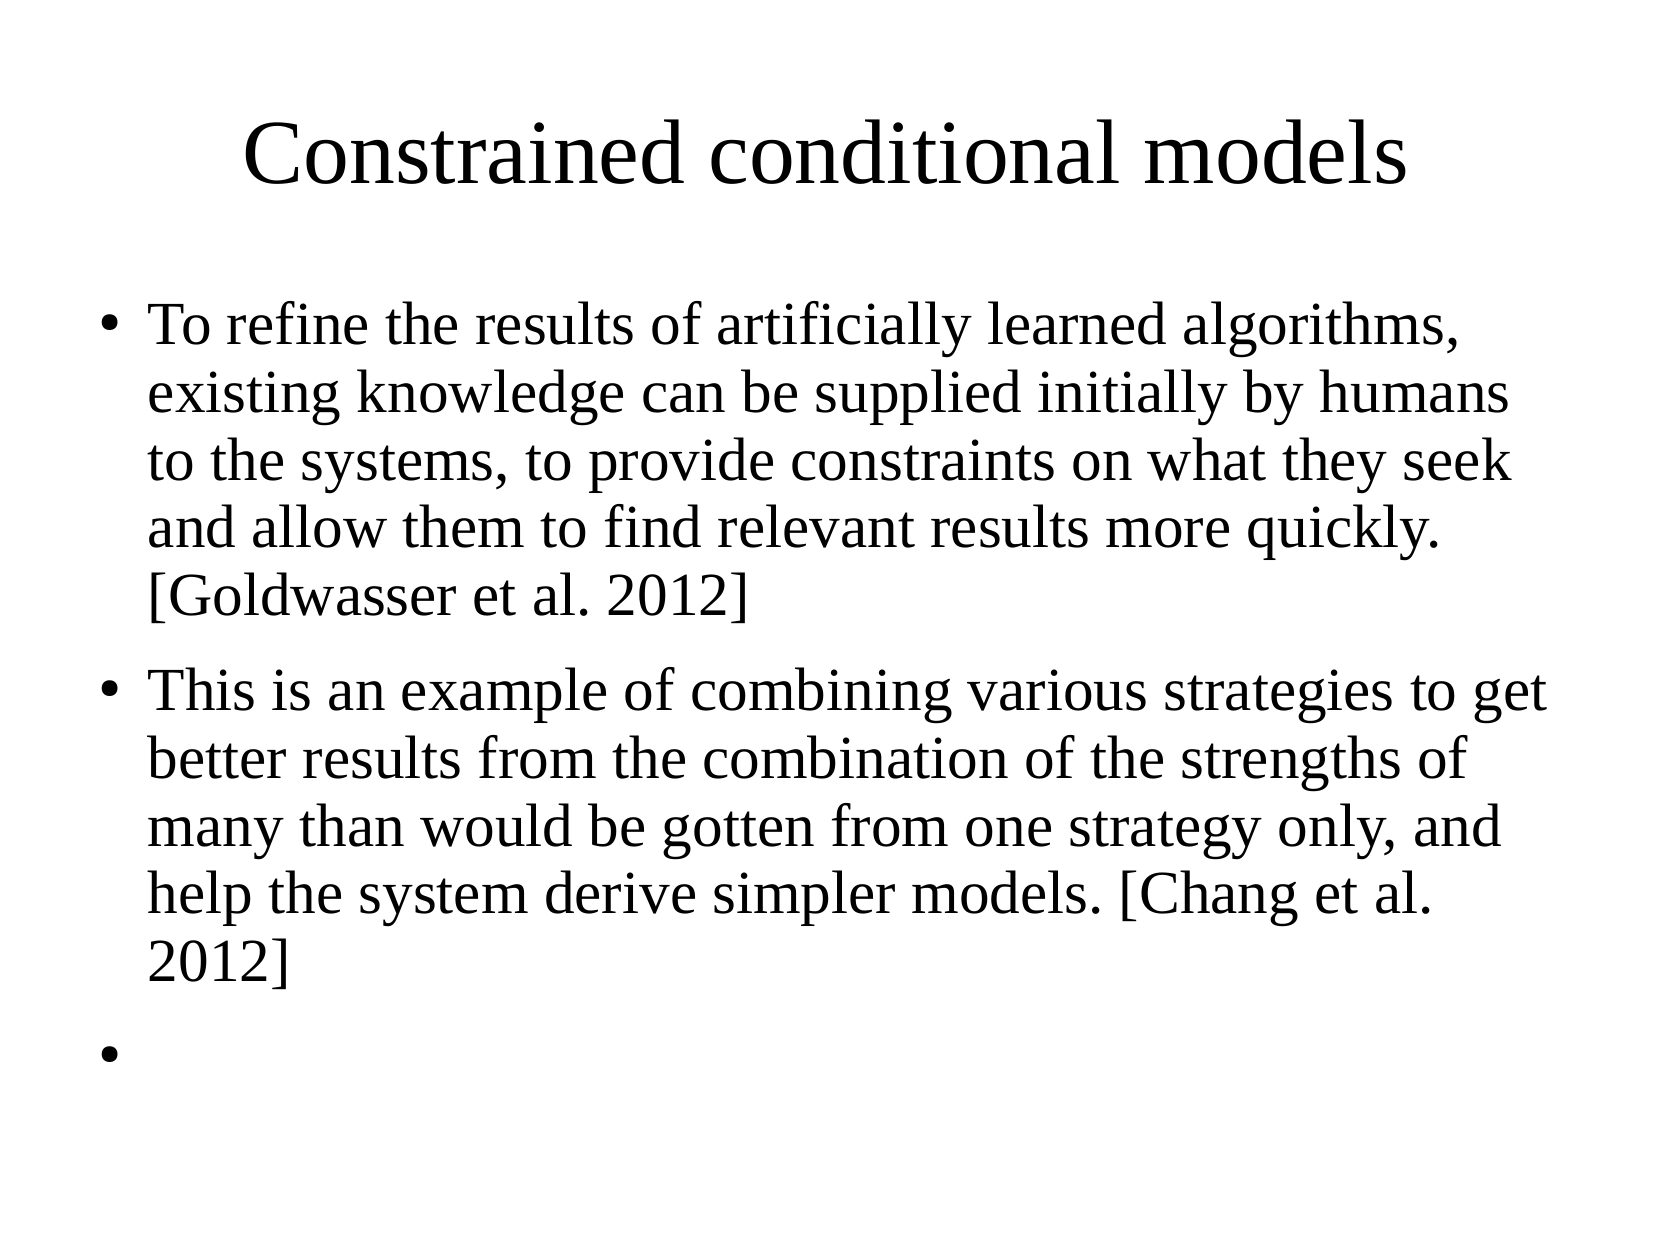

# Constrained conditional models
To refine the results of artificially learned algorithms, existing knowledge can be supplied initially by humans to the systems, to provide constraints on what they seek and allow them to find relevant results more quickly. [Goldwasser et al. 2012]
This is an example of combining various strategies to get better results from the combination of the strengths of many than would be gotten from one strategy only, and help the system derive simpler models. [Chang et al. 2012]